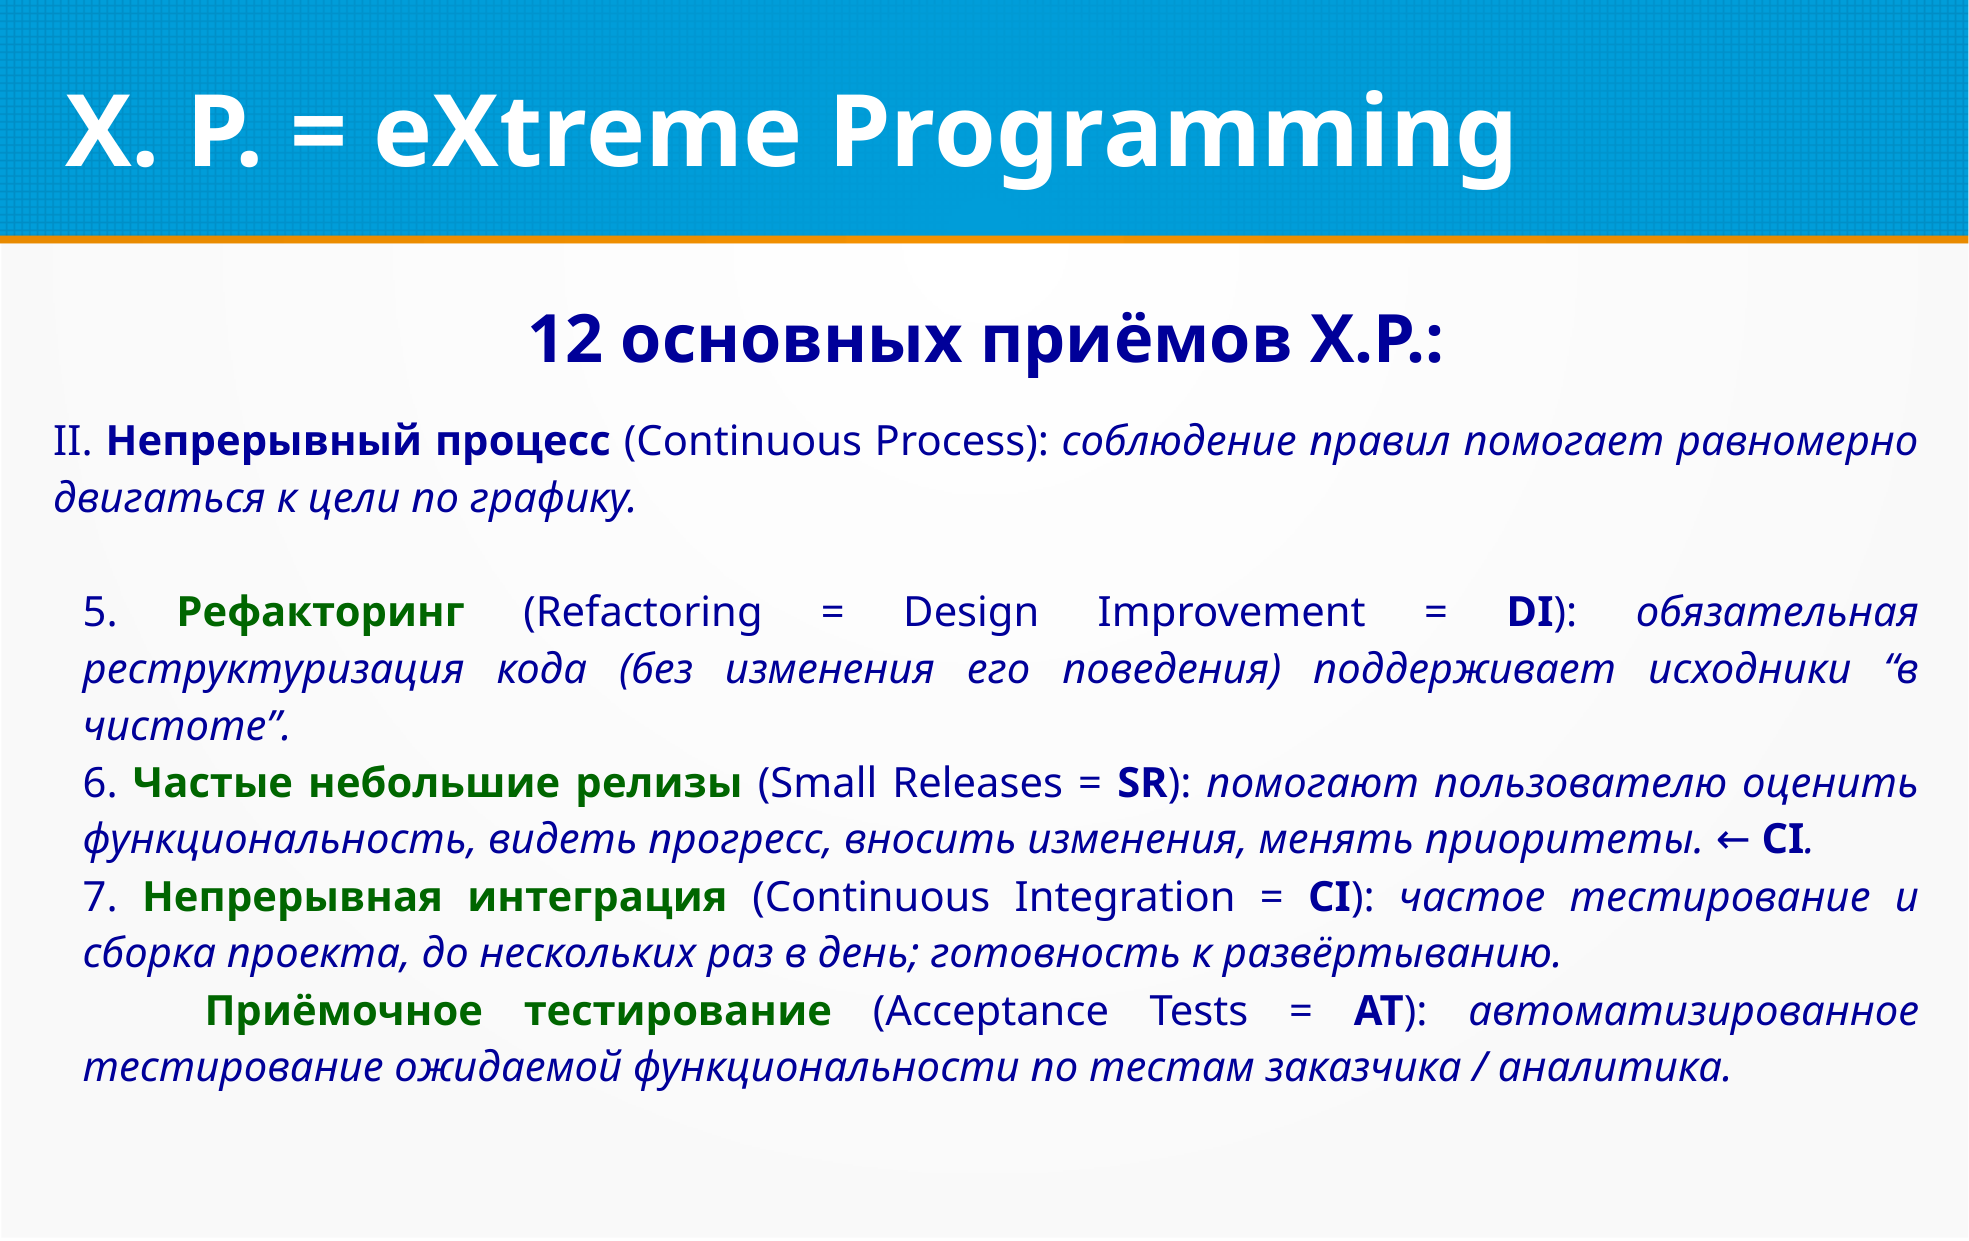

X. P. = eXtreme Programming
12 основных приёмов X.P.:
II. Непрерывный процесс (Continuous Process): соблюдение правил помогает равномерно двигаться к цели по графику.
5. Рефакторинг (Refactoring = Design Improvement = DI): обязательная реструктуризация кода (без изменения его поведения) поддерживает исходники “в чистоте”.
6. Частые небольшие релизы (Small Releases = SR): помогают пользователю оценить функциональность, видеть прогресс, вносить изменения, менять приоритеты. ← CI.
7. Непрерывная интеграция (Continuous Integration = CI): частое тестирование и сборка проекта, до нескольких раз в день; готовность к развёртыванию.
 Приёмочное тестирование (Acceptance Tests = AT): автоматизированное тестирование ожидаемой функциональности по тестам заказчика / аналитика.